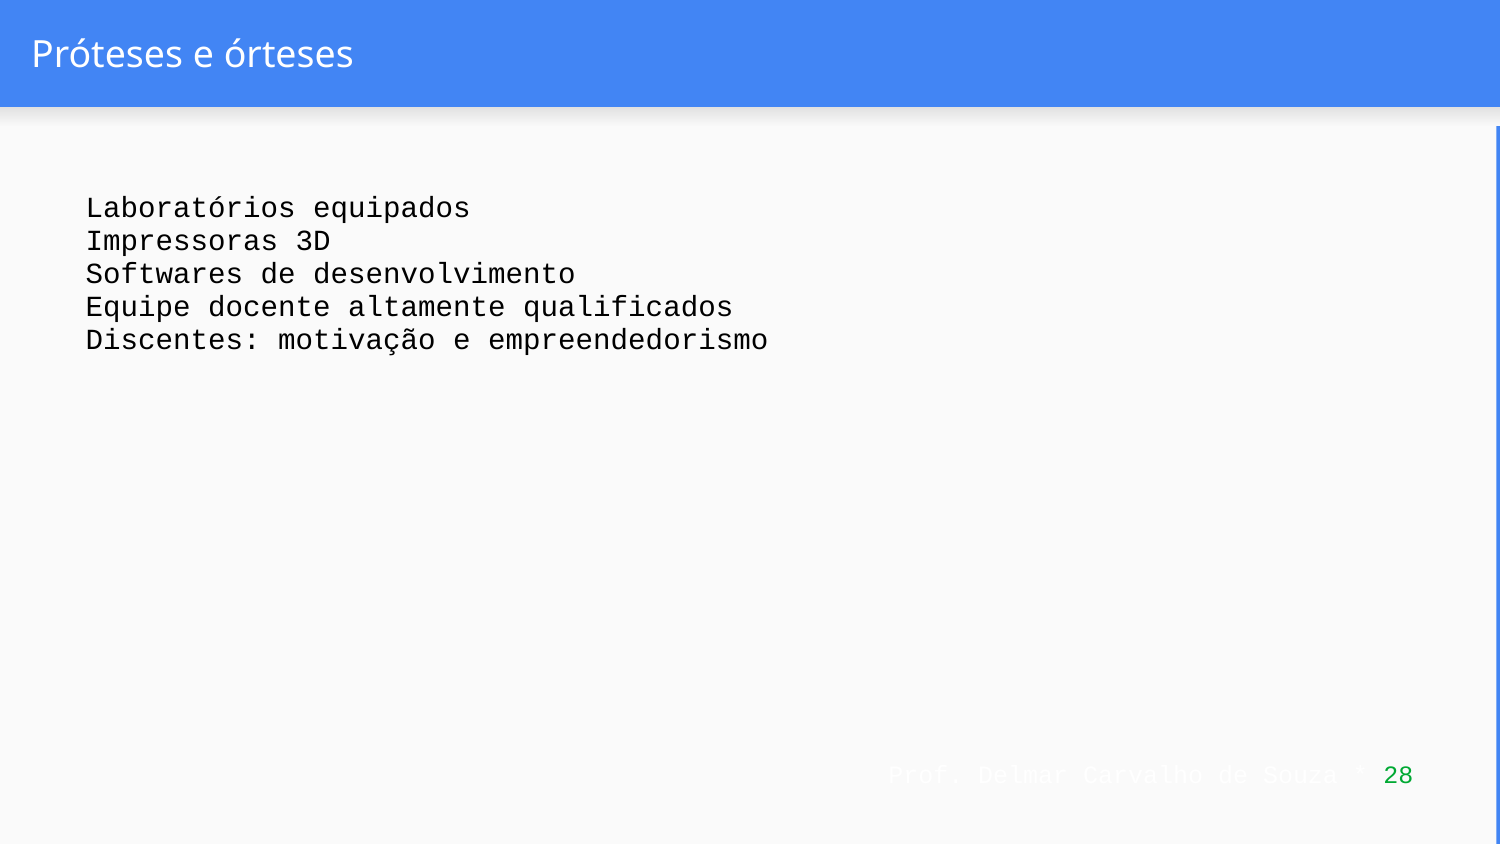

# Próteses e órteses
Laboratórios equipados
Impressoras 3D
Softwares de desenvolvimento
Equipe docente altamente qualificados
Discentes: motivação e empreendedorismo